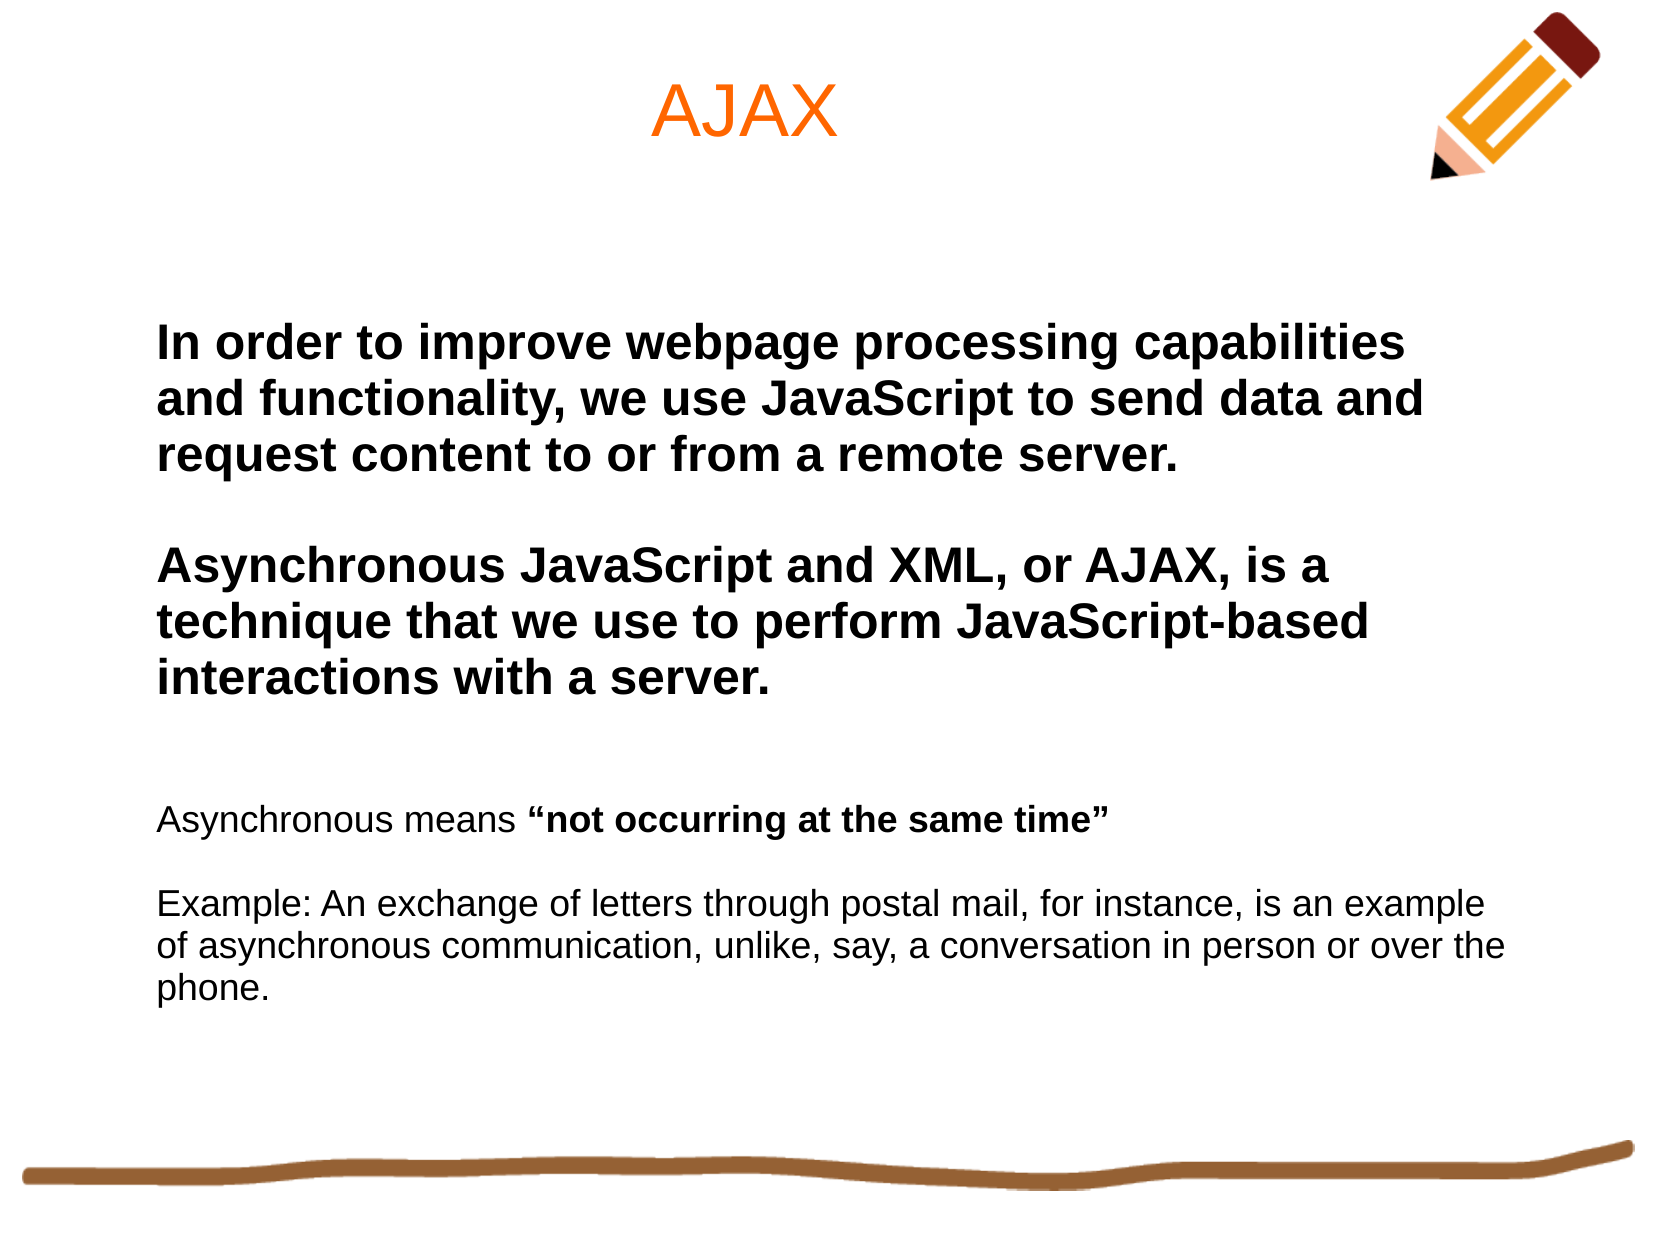

# AJAX
In order to improve webpage processing capabilities and functionality, we use JavaScript to send data and request content to or from a remote server.
Asynchronous JavaScript and XML, or AJAX, is a technique that we use to perform JavaScript-based interactions with a server.
Asynchronous means “not occurring at the same time”
Example: An exchange of letters through postal mail, for instance, is an example of asynchronous communication, unlike, say, a conversation in person or over the phone.